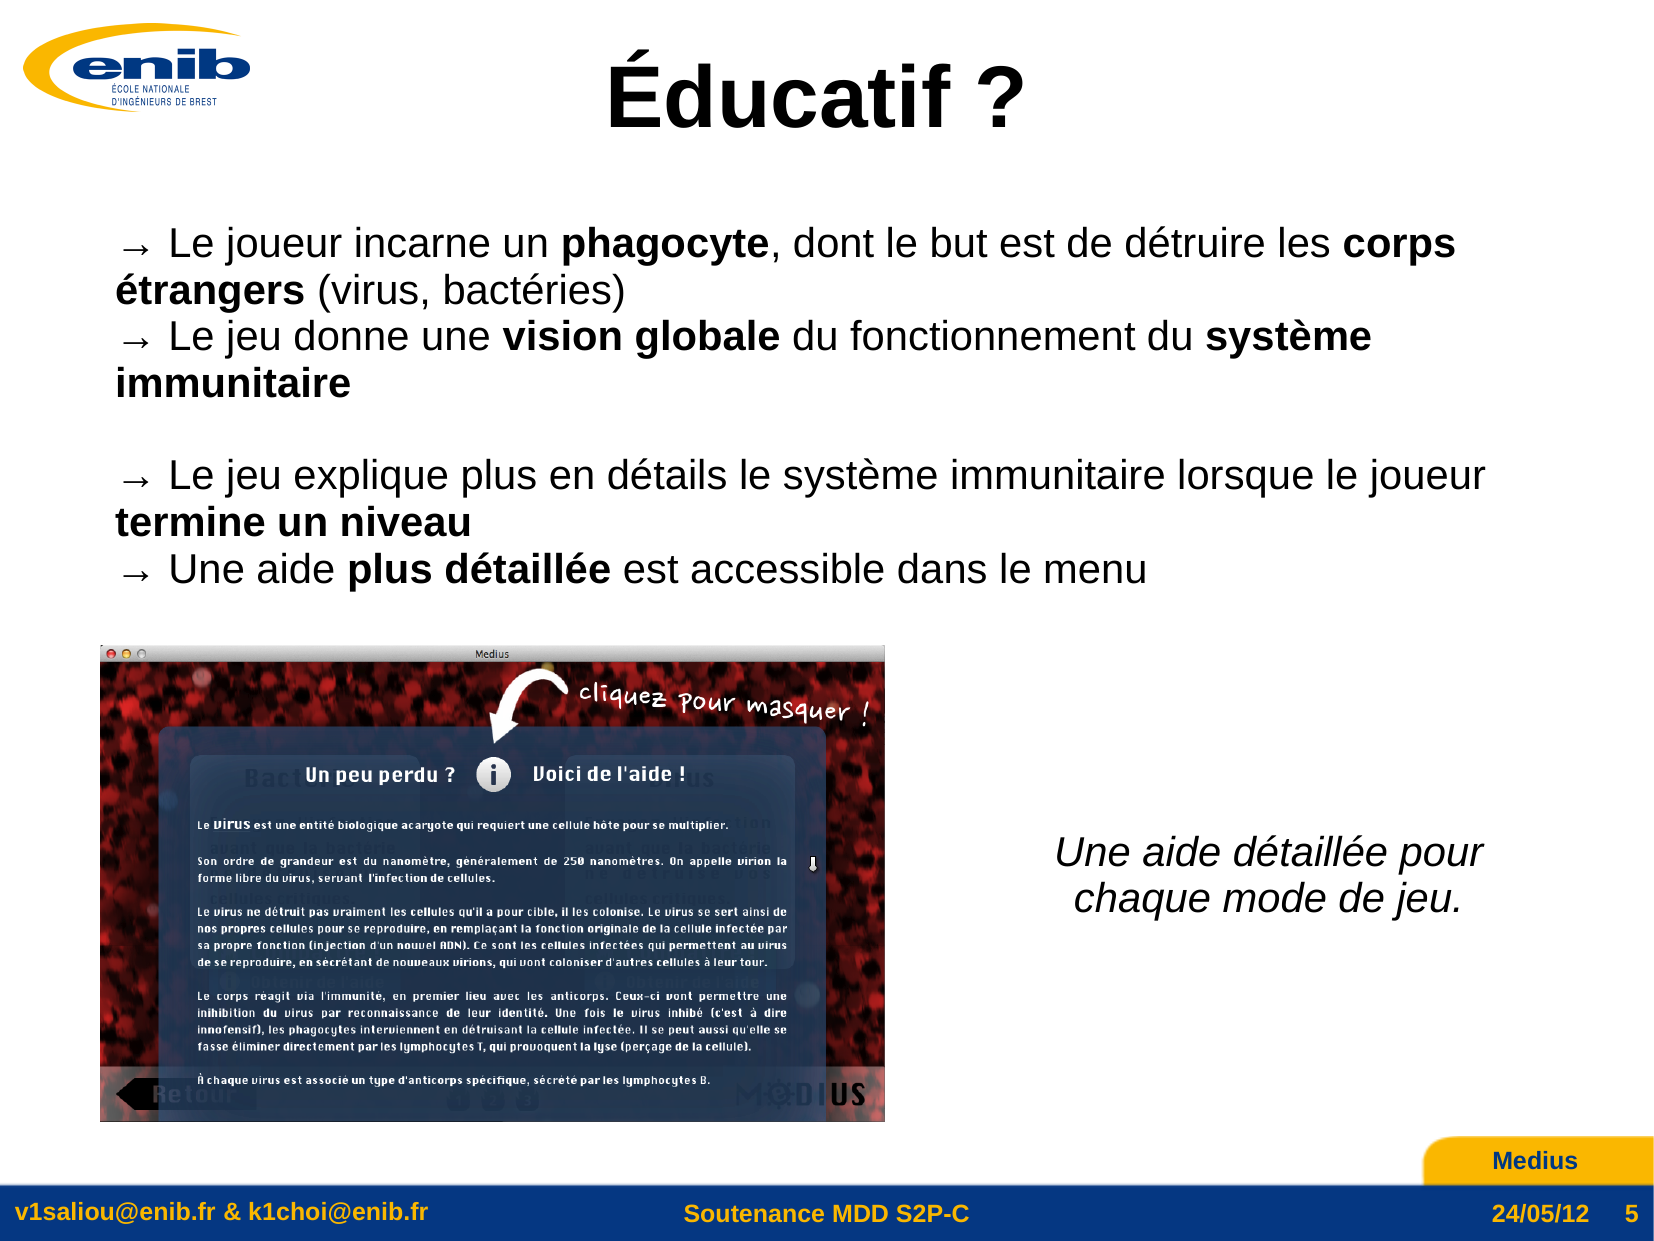

Éducatif ?
→ Le joueur incarne un phagocyte, dont le but est de détruire les corps étrangers (virus, bactéries)
→ Le jeu donne une vision globale du fonctionnement du système immunitaire
→ Le jeu explique plus en détails le système immunitaire lorsque le joueur termine un niveau
→ Une aide plus détaillée est accessible dans le menu
Une aide détaillée pour
chaque mode de jeu.